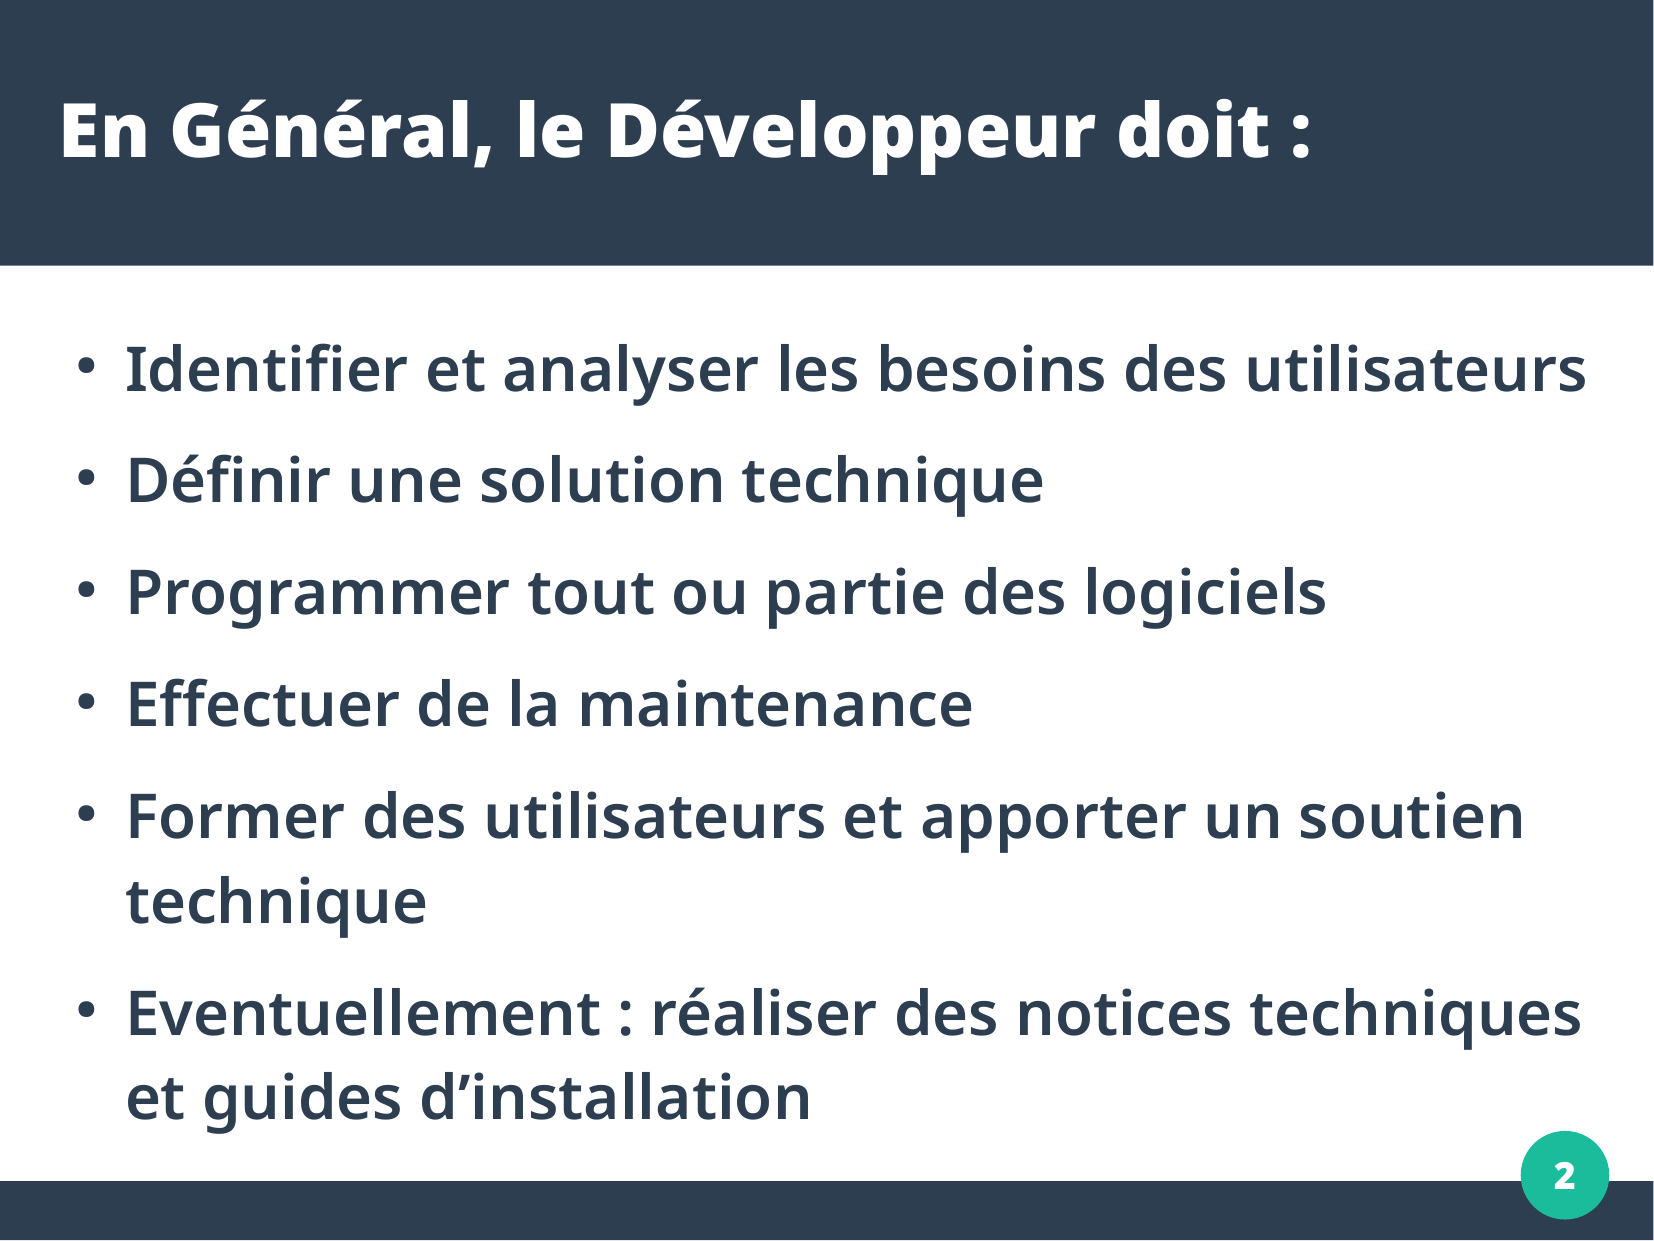

# En Général, le Développeur doit :
Identifier et analyser les besoins des utilisateurs
Définir une solution technique
Programmer tout ou partie des logiciels
Effectuer de la maintenance
Former des utilisateurs et apporter un soutien technique
Eventuellement : réaliser des notices techniques et guides d’installation
2